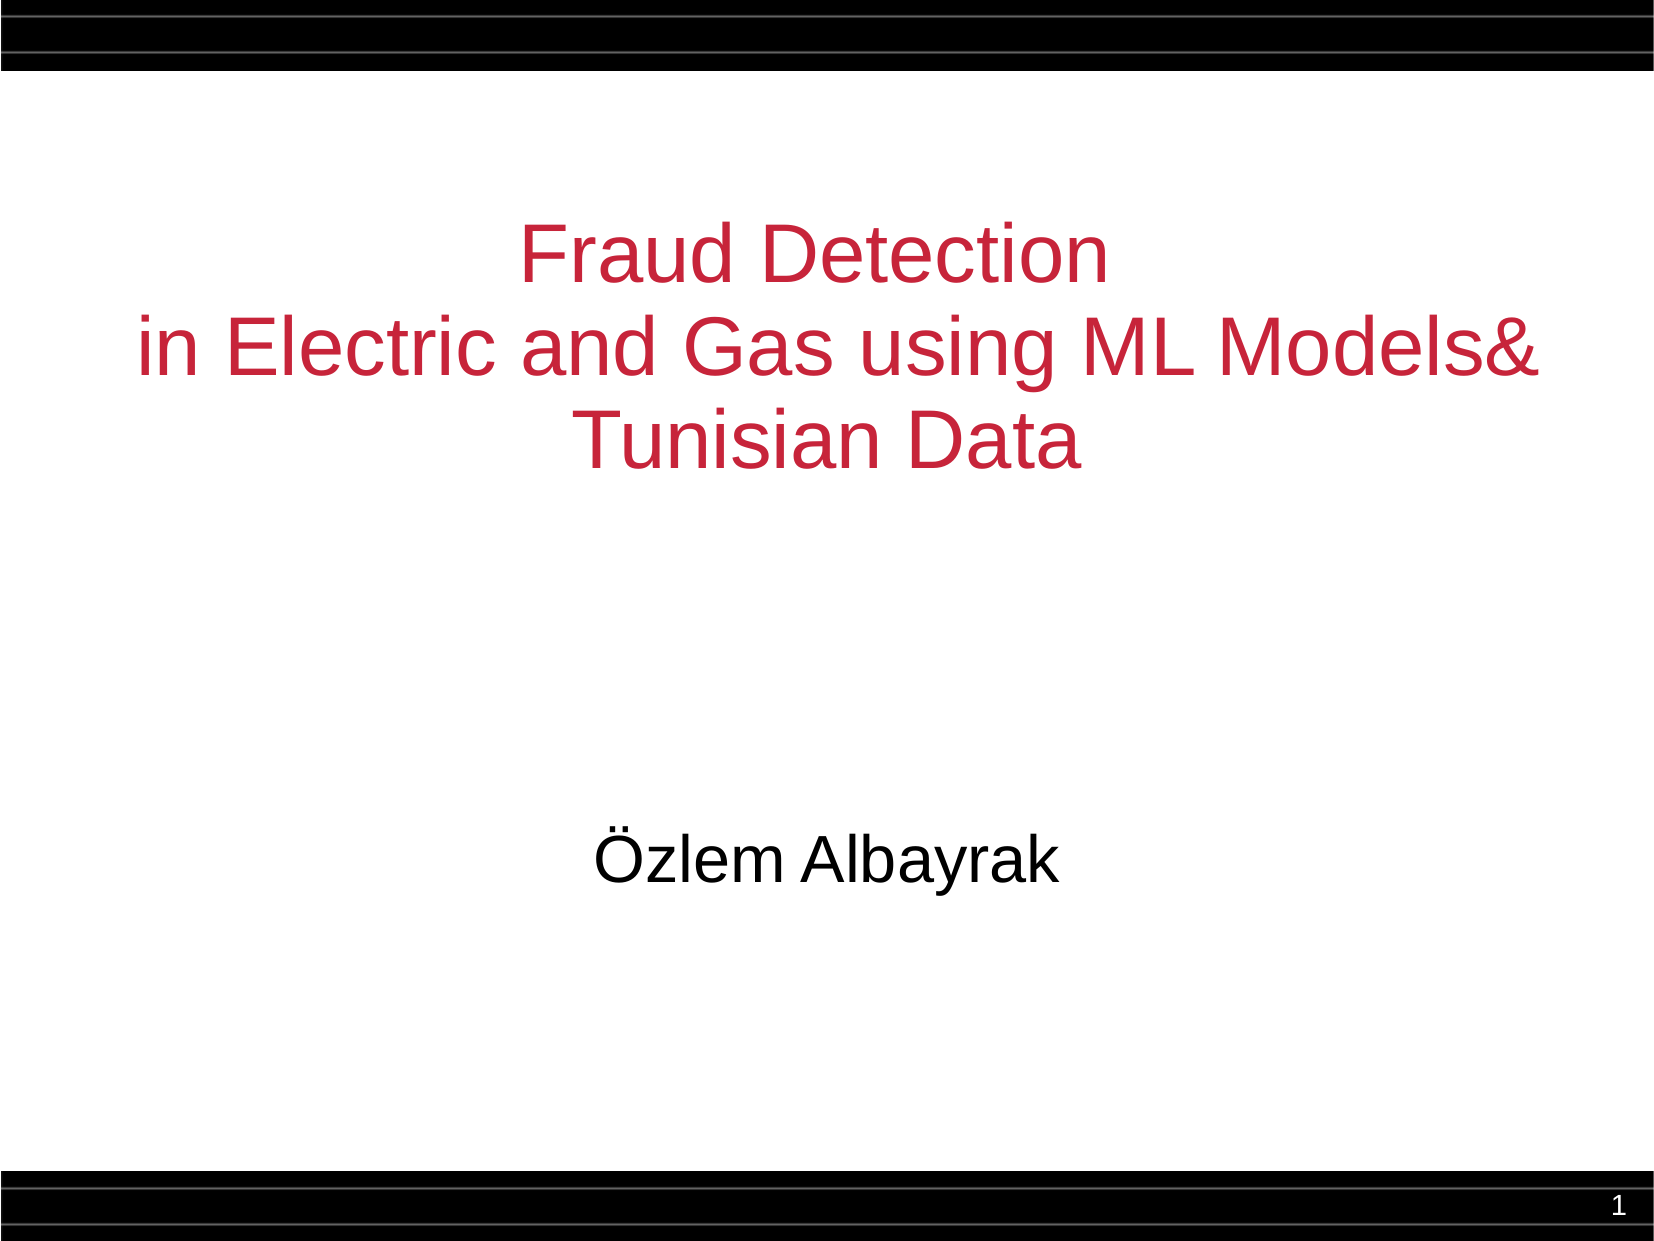

# Fraud Detection in Electric and Gas using ML Models& Tunisian Data
Özlem Albayrak